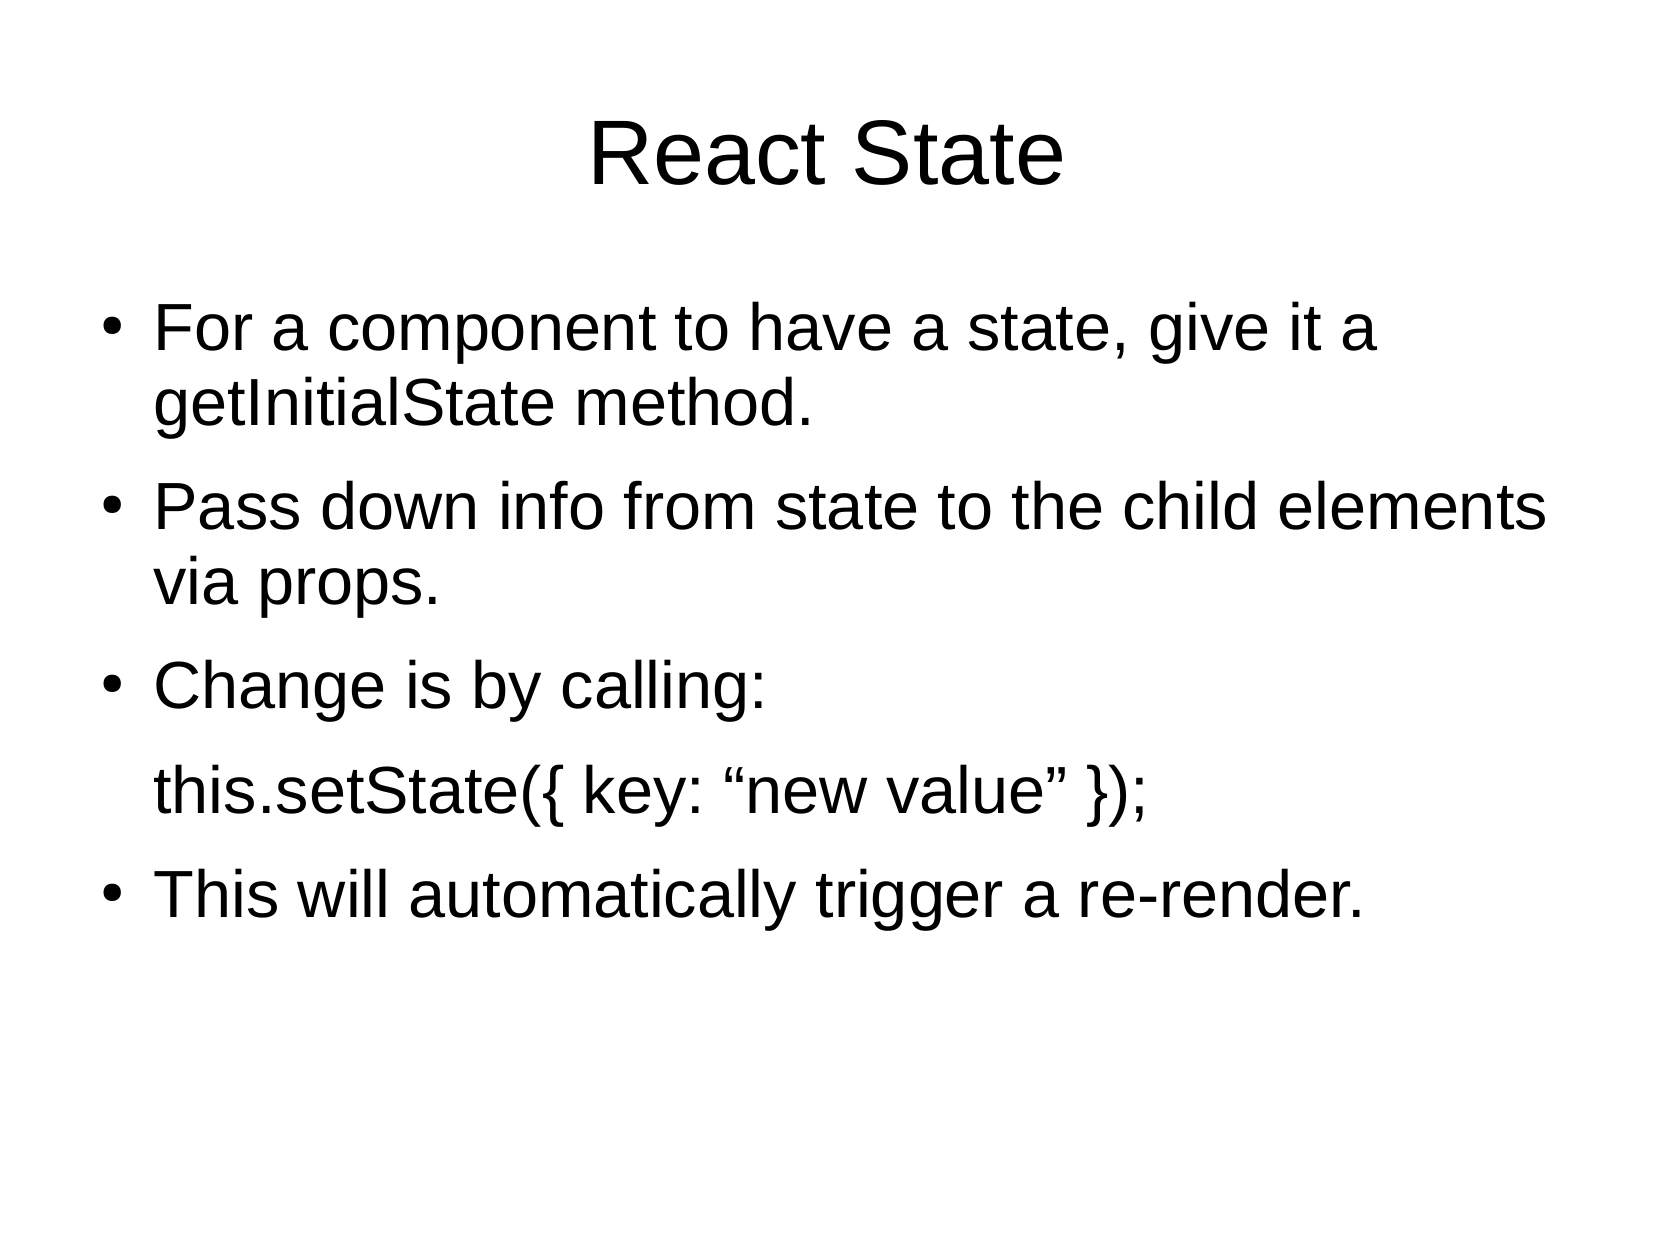

# React State
For a component to have a state, give it a getInitialState method.
Pass down info from state to the child elements via props.
Change is by calling:
this.setState({ key: “new value” });
This will automatically trigger a re-render.